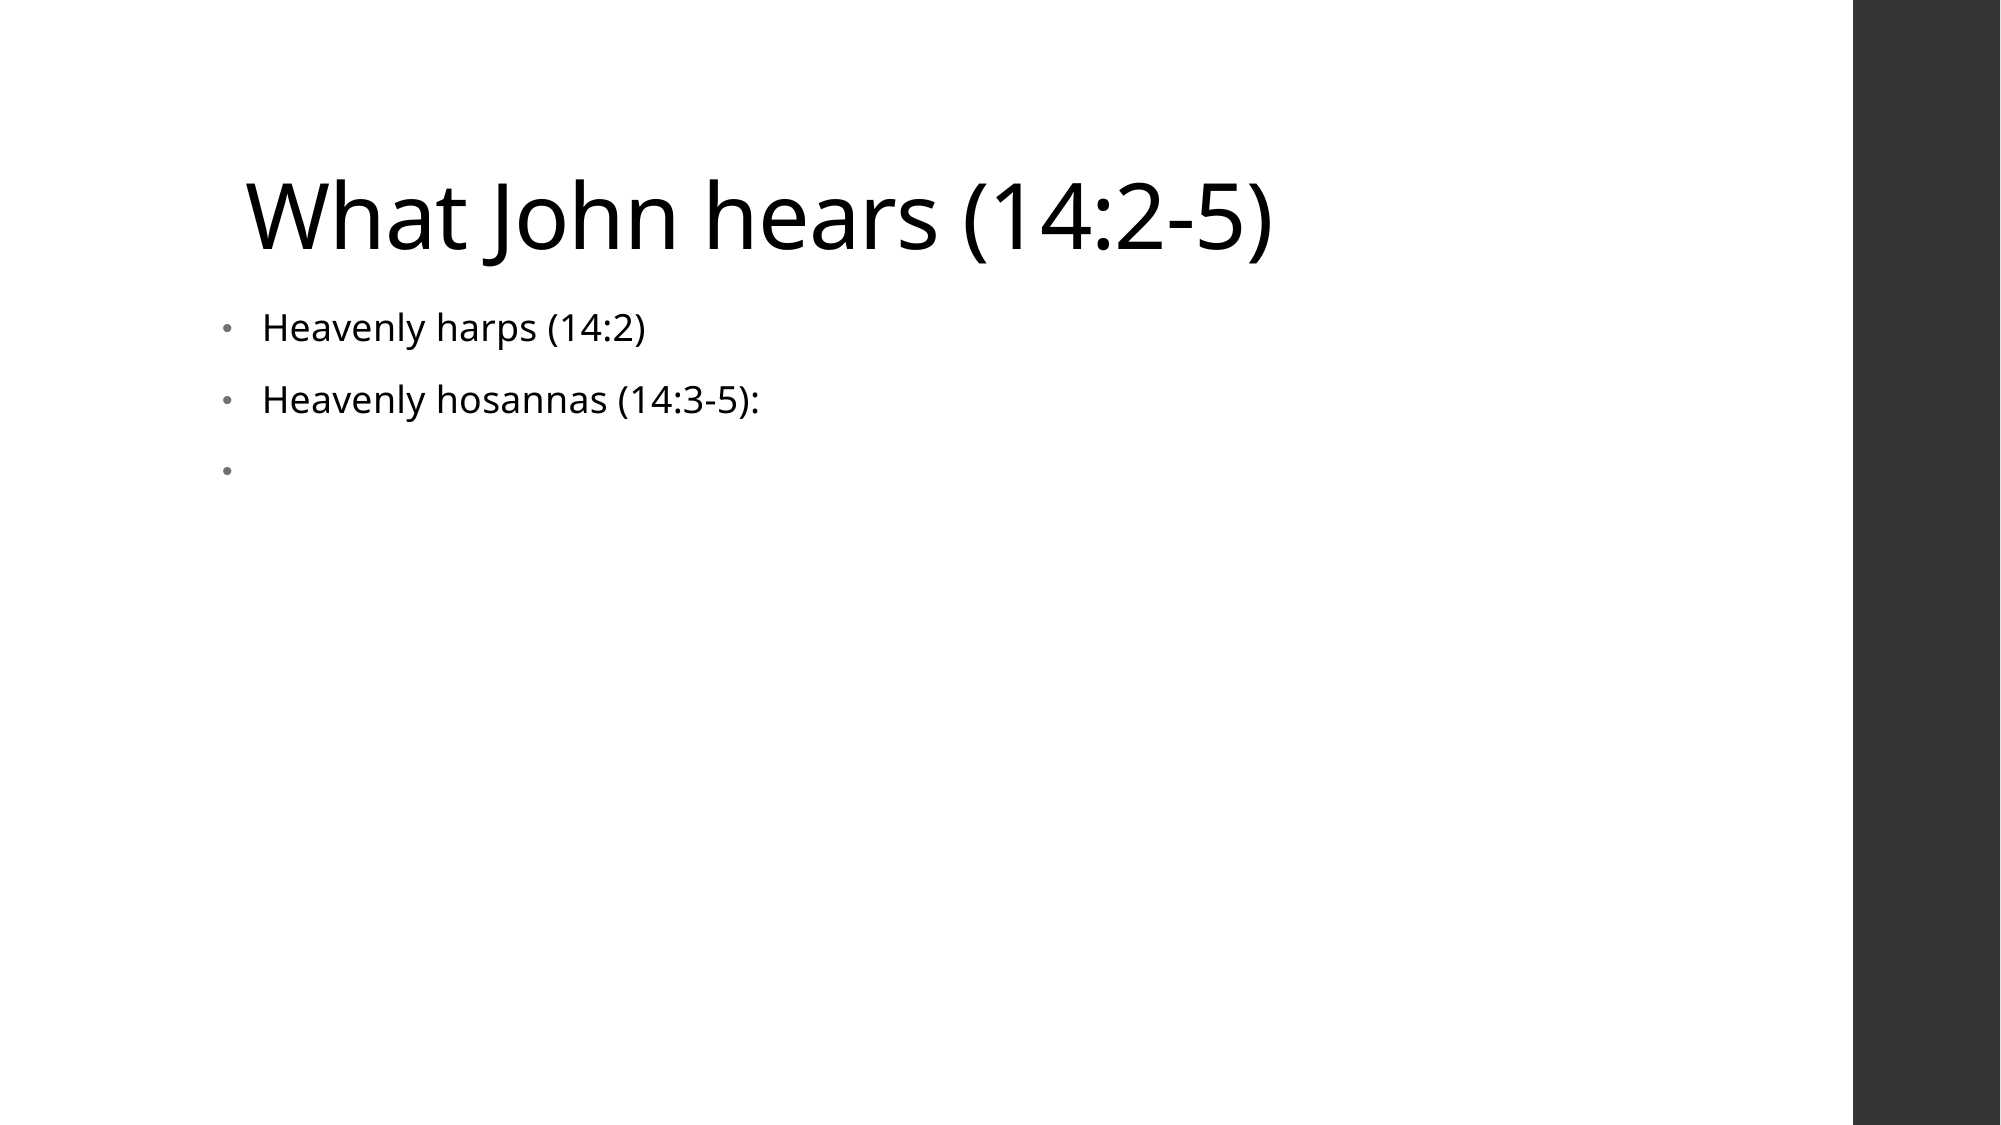

# What John hears (14:2-5)
 Heavenly harps (14:2)
 Heavenly hosannas (14:3-5):